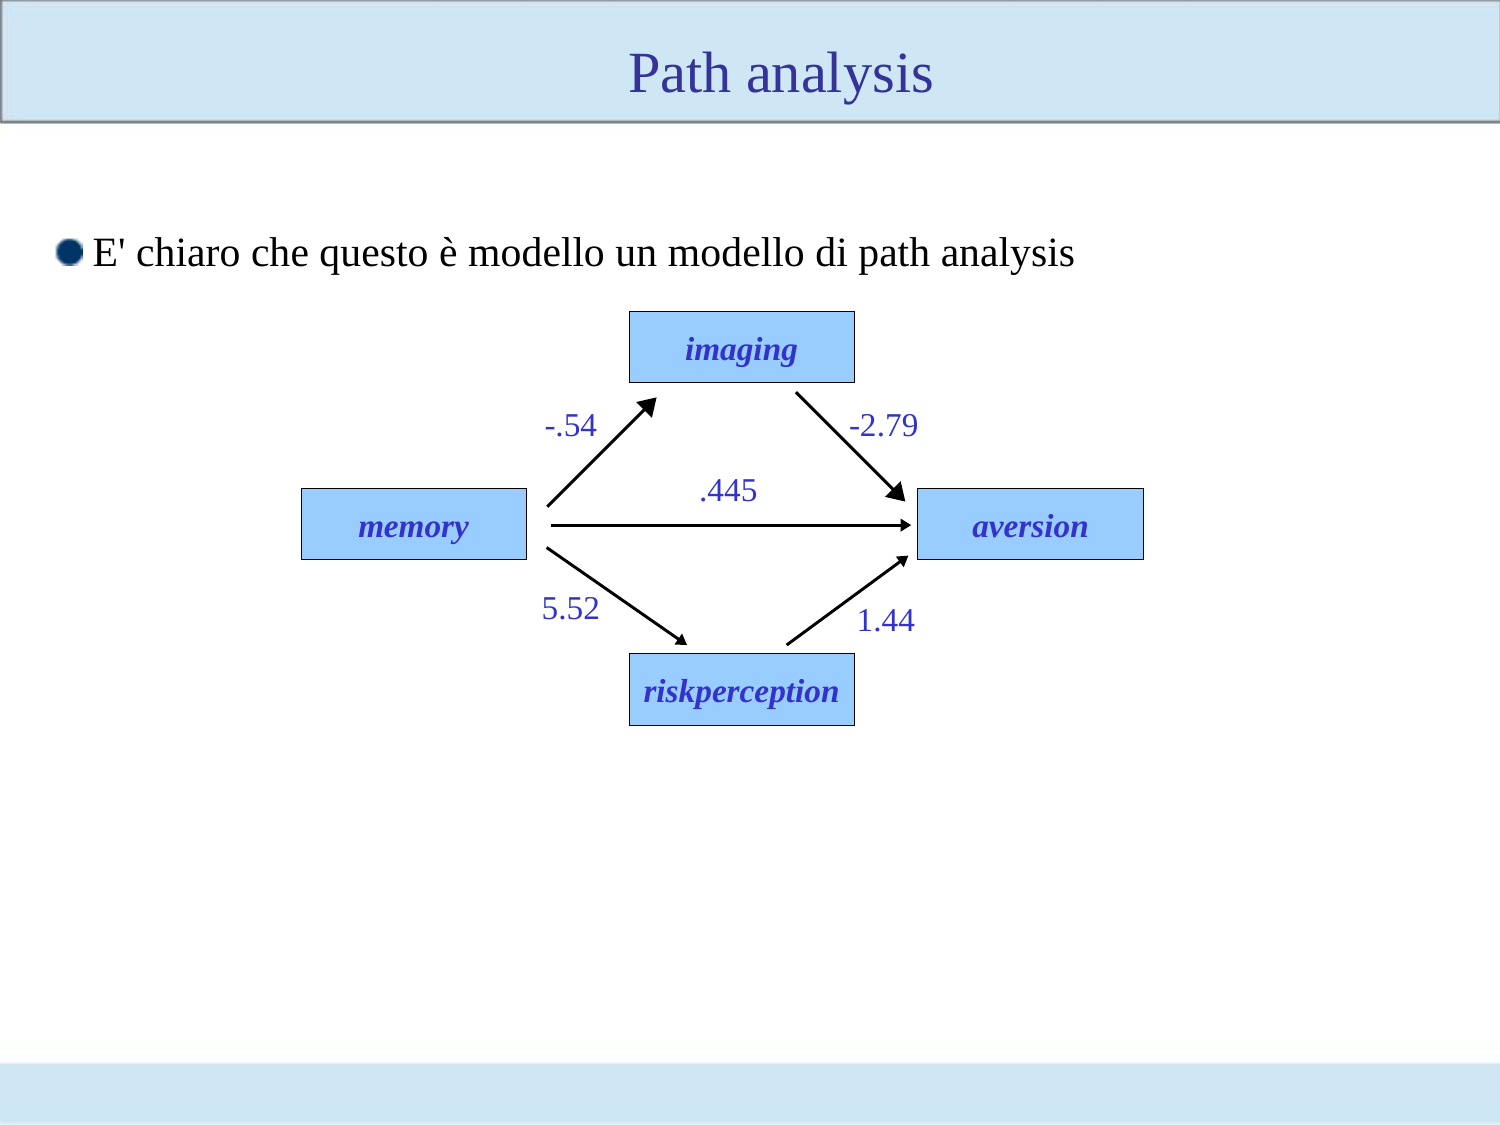

# Path analysis
 E' chiaro che questo è modello un modello di path analysis
imaging
-.54
-2.79
.445
memory
aversion
5.52
1.44
riskperception